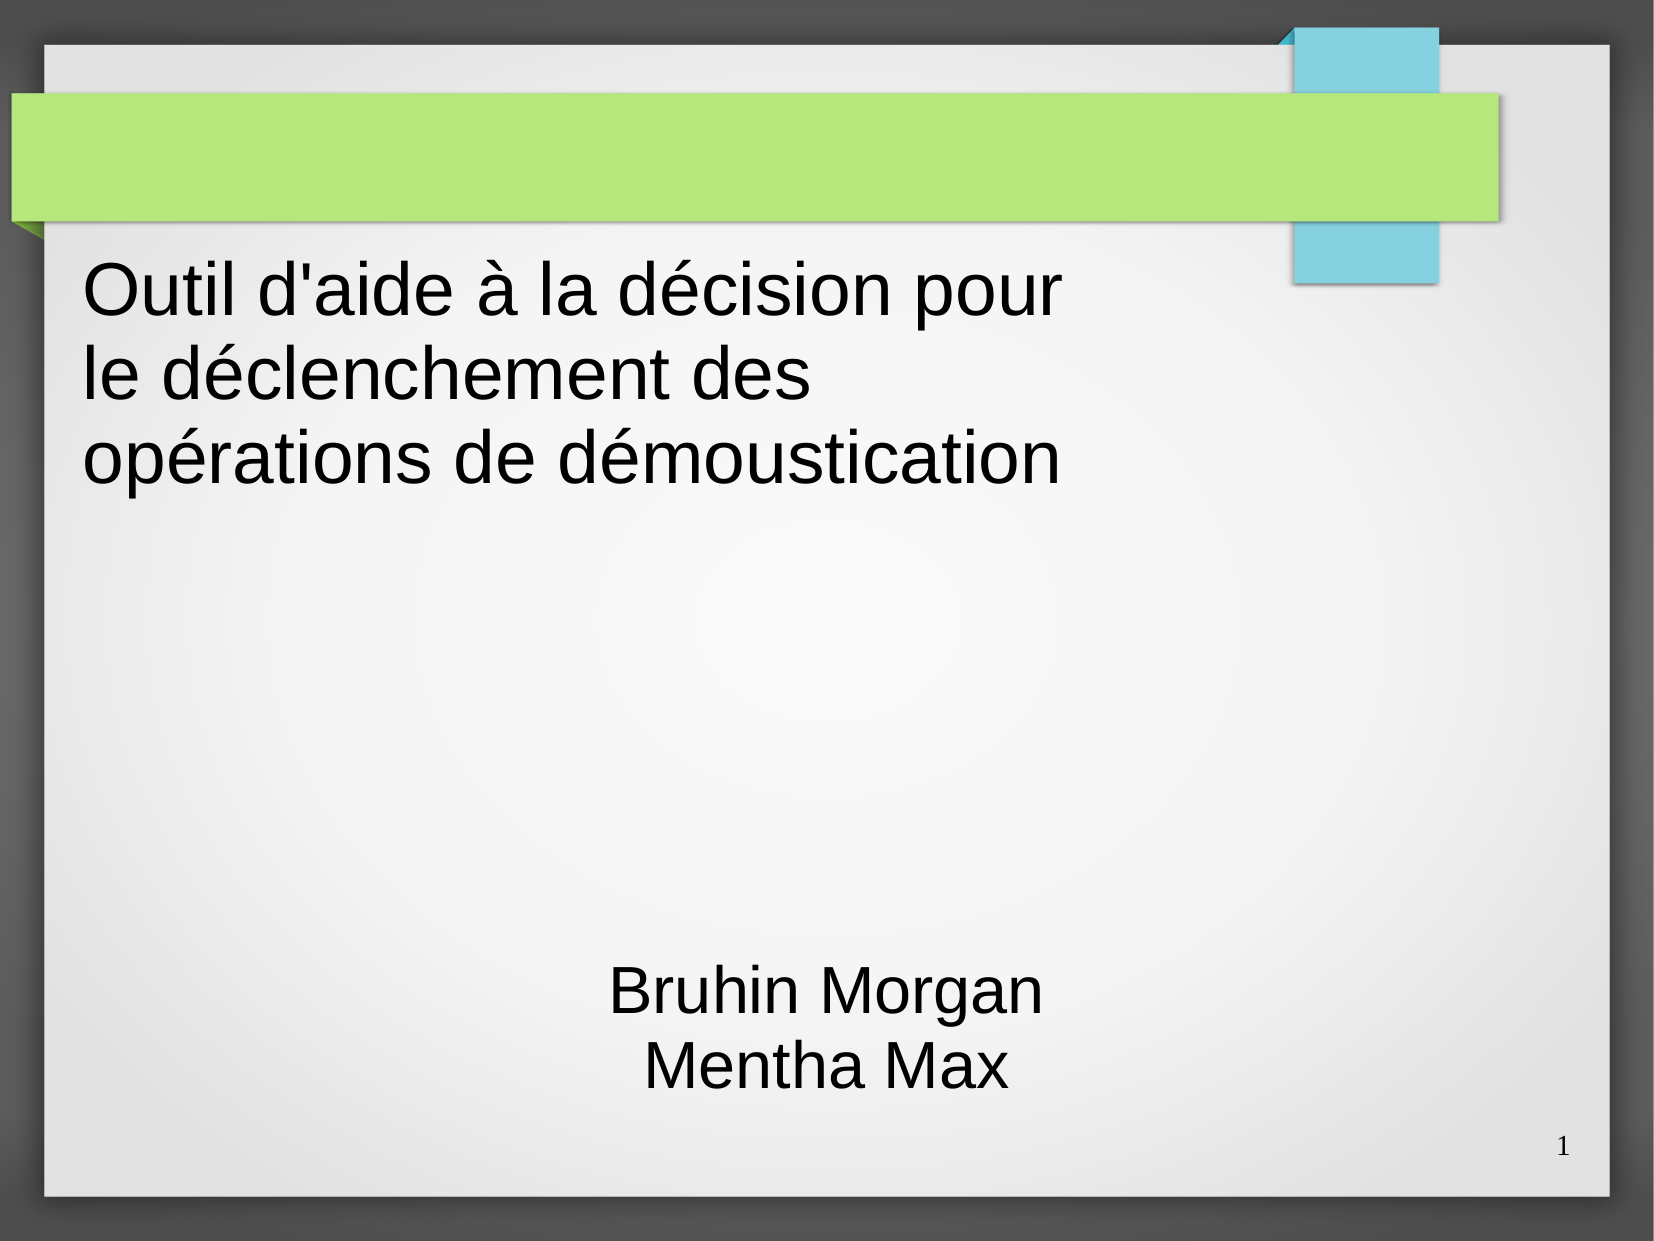

# Outil d'aide à la décision pour le déclenchement des opérations de démoustication
Bruhin Morgan
Mentha Max
1